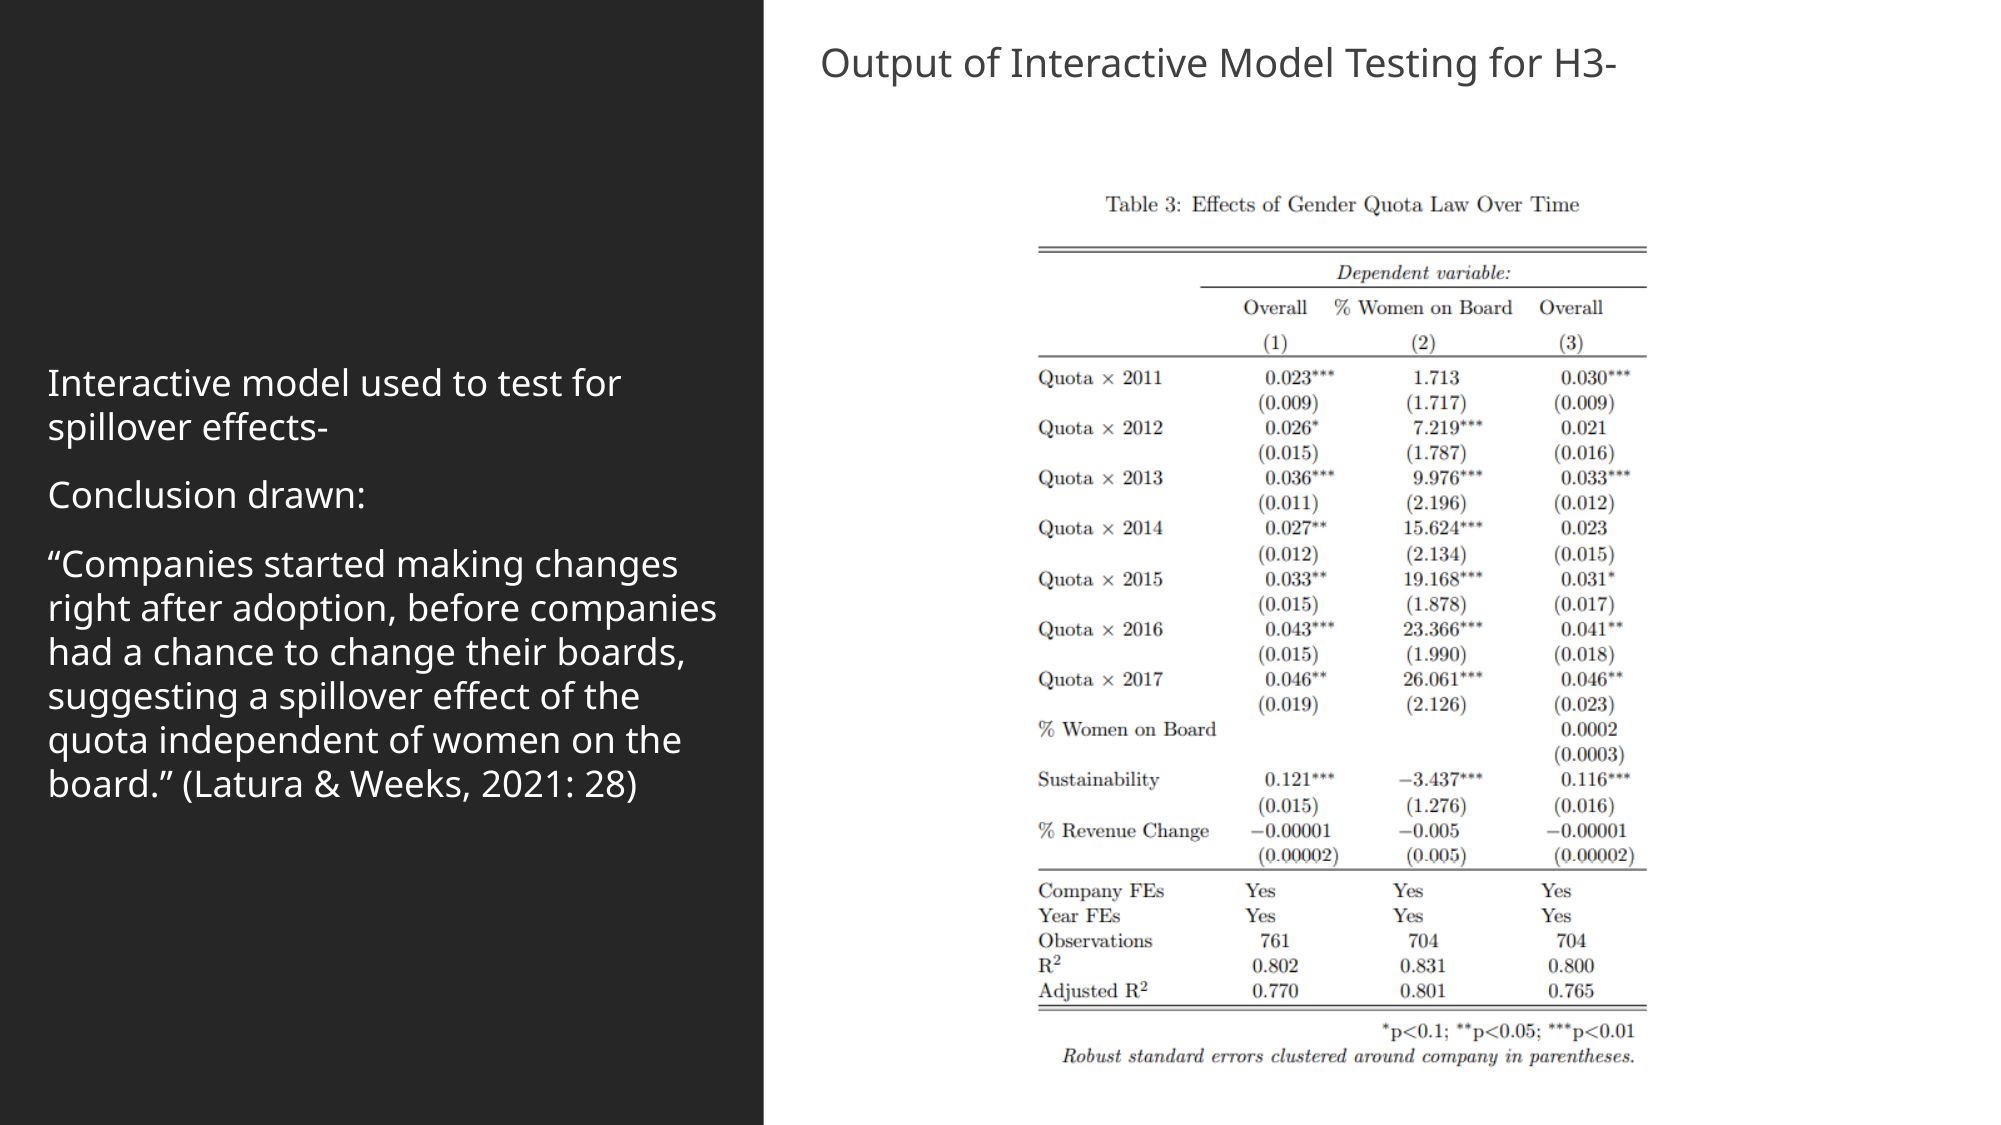

Output of Interactive Model Testing for H3-
# Interactive model used to test for spillover effects-
Conclusion drawn:
“Companies started making changes right after adoption, before companies had a chance to change their boards, suggesting a spillover effect of the quota independent of women on the board.” (Latura & Weeks, 2021: 28)